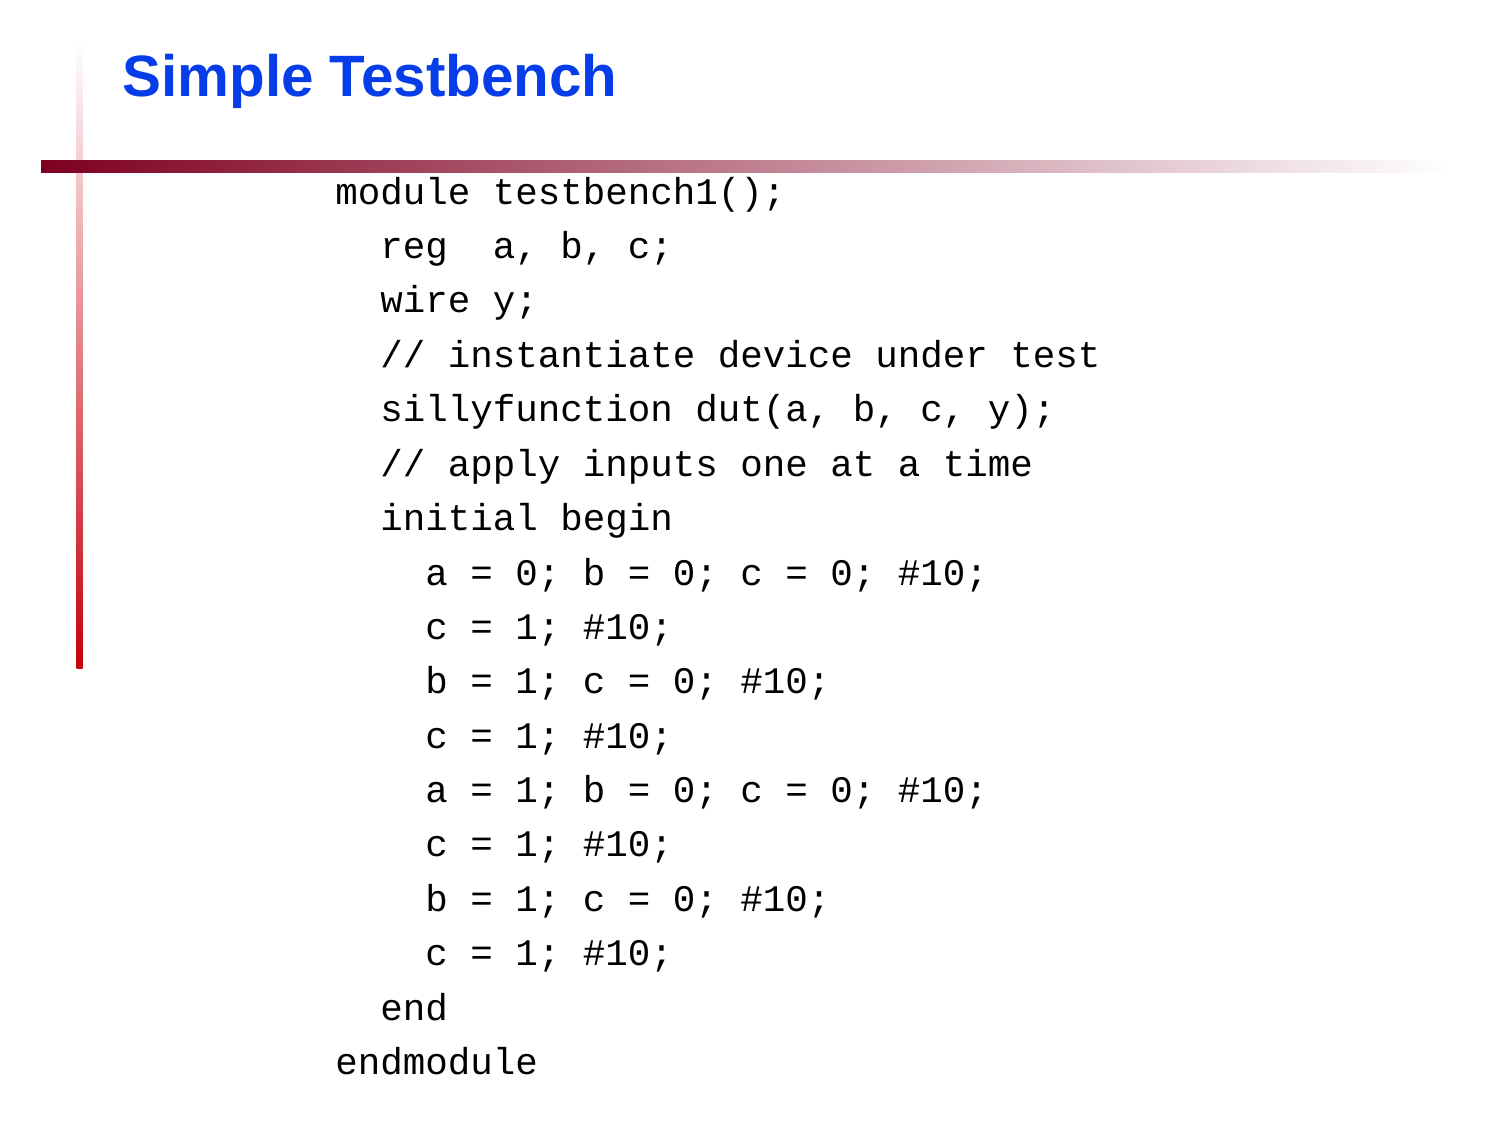

# Simple Testbench
module testbench1();
 reg a, b, c;
 wire y;
 // instantiate device under test
 sillyfunction dut(a, b, c, y);
 // apply inputs one at a time
 initial begin
 a = 0; b = 0; c = 0; #10;
 c = 1; #10;
 b = 1; c = 0; #10;
 c = 1; #10;
 a = 1; b = 0; c = 0; #10;
 c = 1; #10;
 b = 1; c = 0; #10;
 c = 1; #10;
 end
endmodule